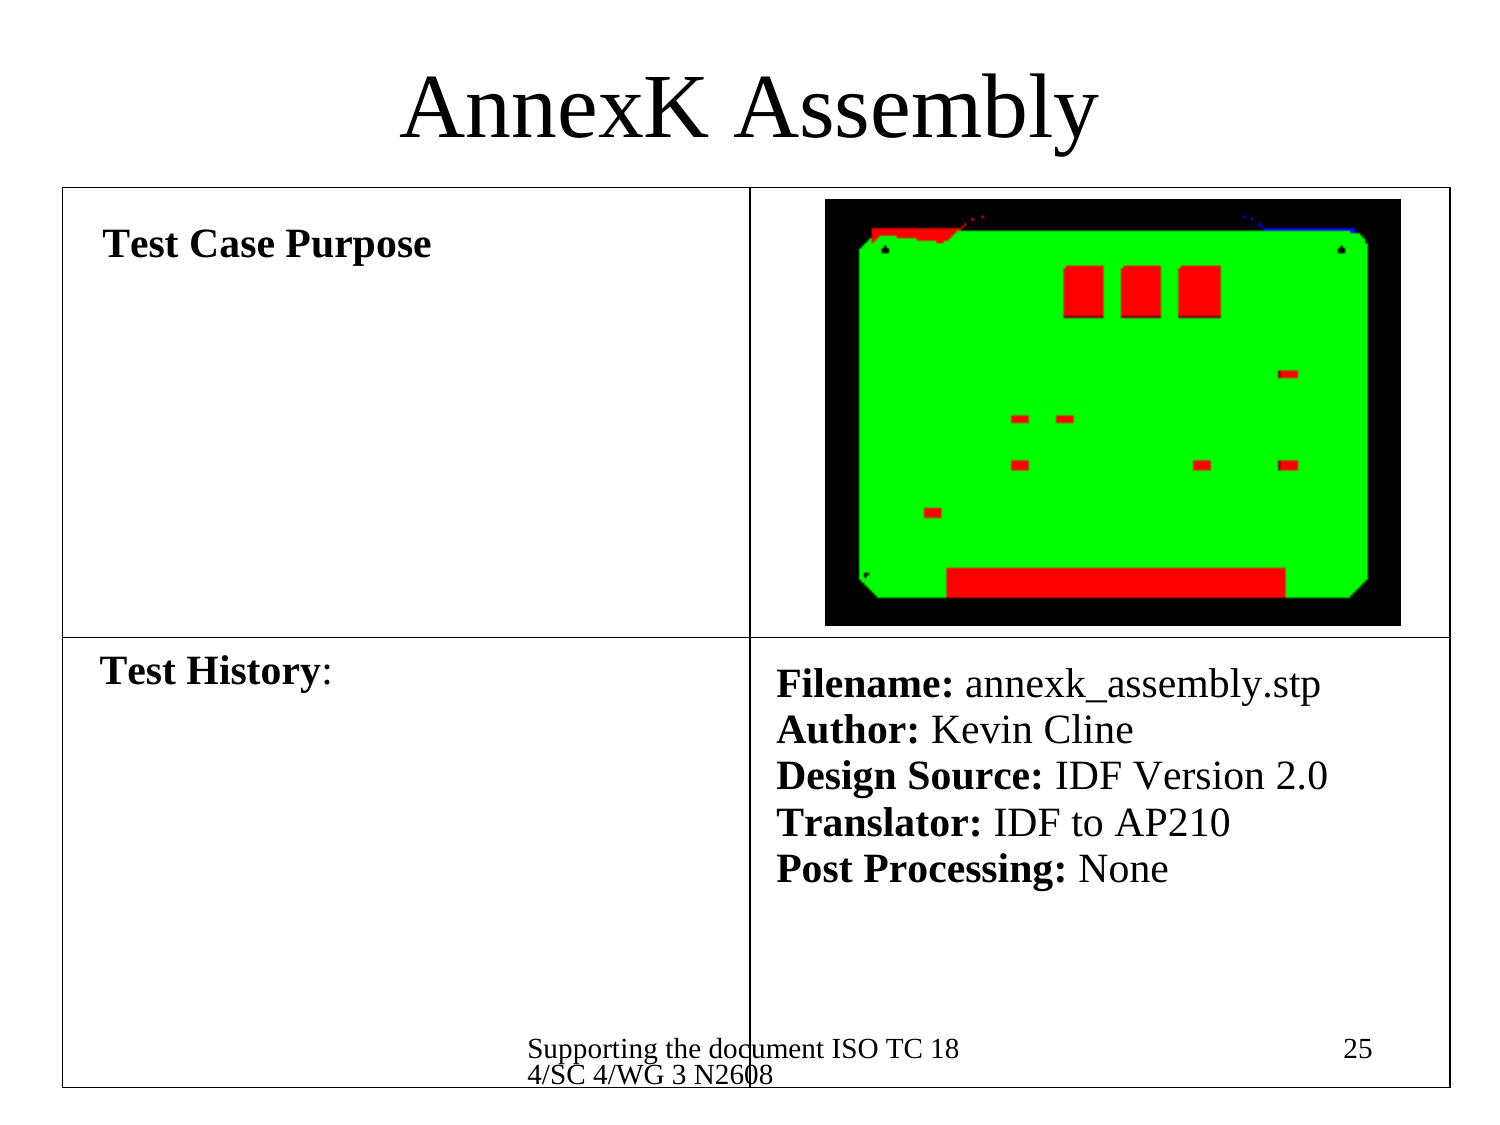

# AnnexK Assembly
Test Case Purpose
Test History:
Filename: annexk_assembly.stp
Author: Kevin Cline
Design Source: IDF Version 2.0
Translator: IDF to AP210
Post Processing: None
Supporting the document ISO TC 184/SC 4/WG 3 N2608
25